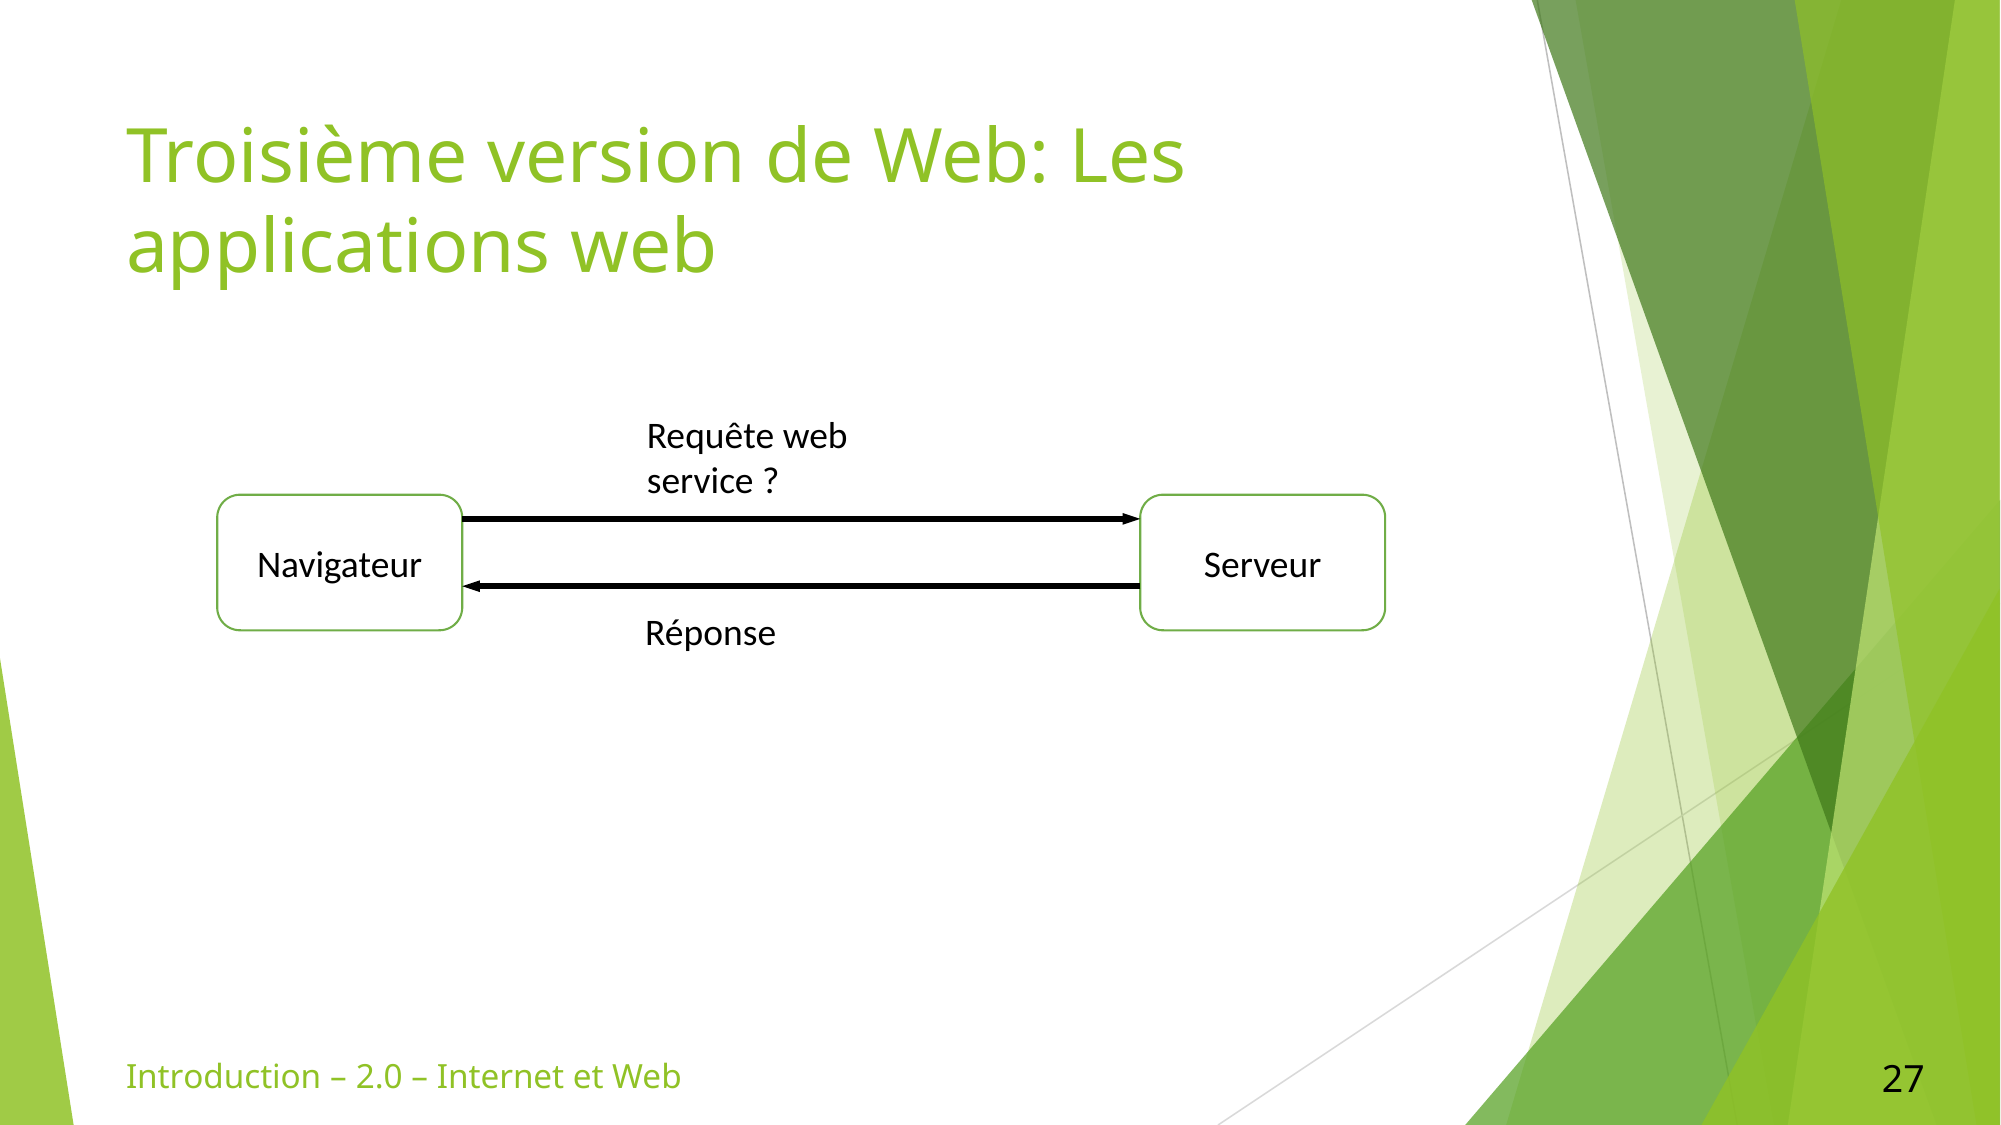

# Troisième version de Web: Les applications web
Requête web service ?
Navigateur
Serveur
Réponse
Introduction – 2.0 – Internet et Web